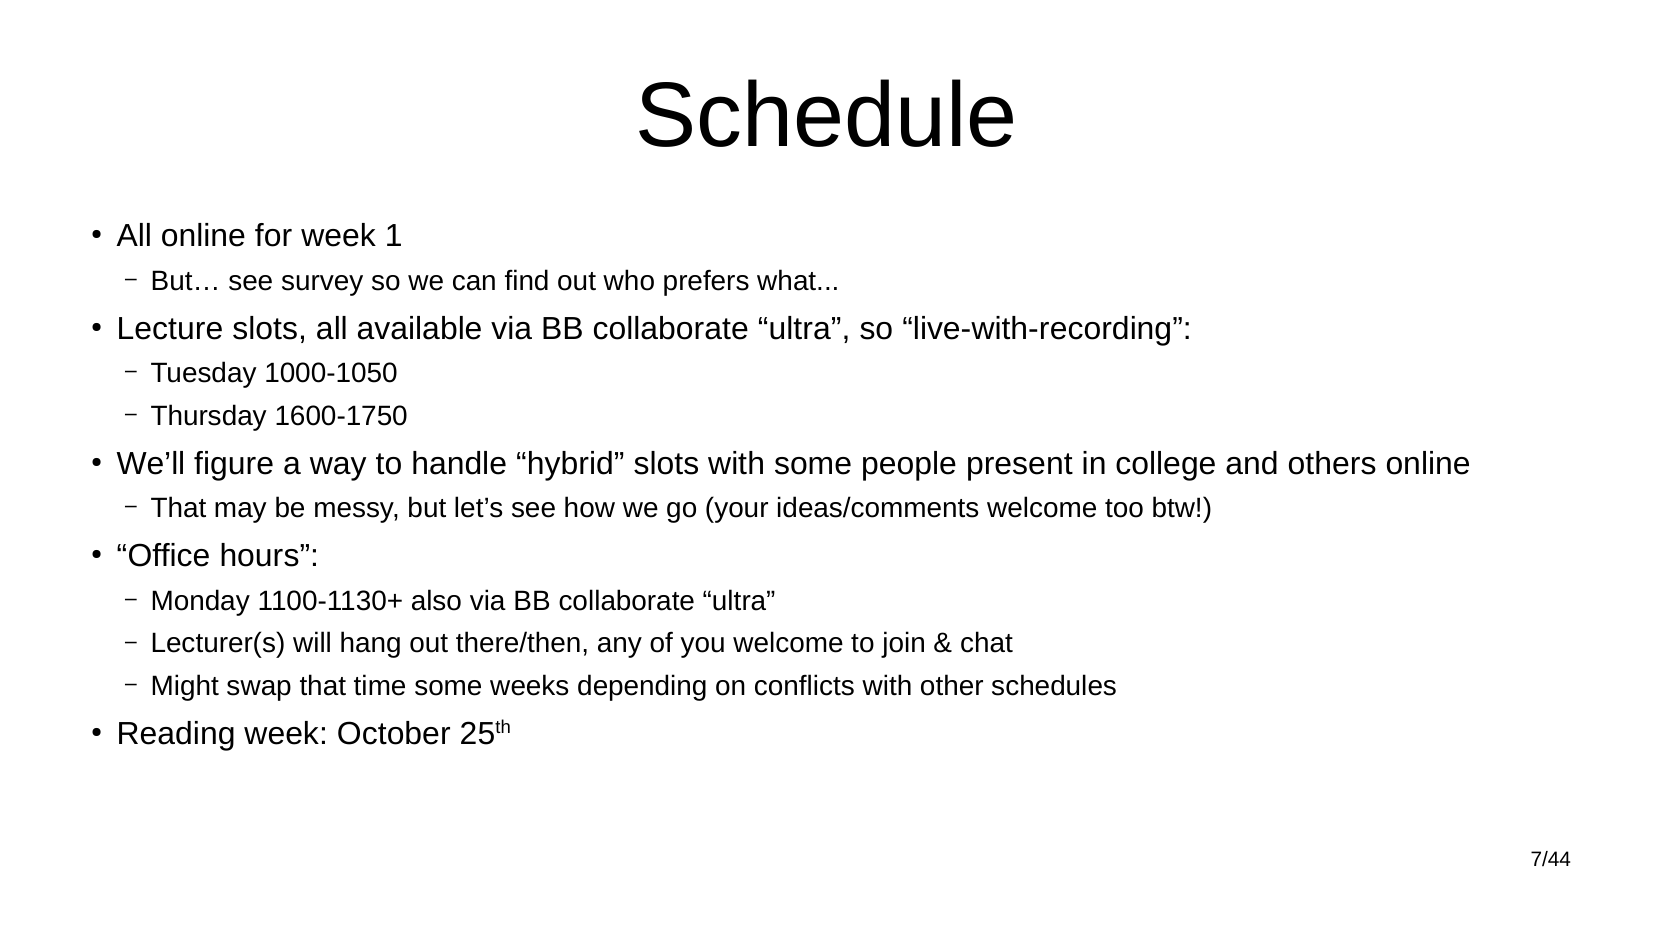

# Schedule
All online for week 1
But… see survey so we can find out who prefers what...
Lecture slots, all available via BB collaborate “ultra”, so “live-with-recording”:
Tuesday 1000-1050
Thursday 1600-1750
We’ll figure a way to handle “hybrid” slots with some people present in college and others online
That may be messy, but let’s see how we go (your ideas/comments welcome too btw!)
“Office hours”:
Monday 1100-1130+ also via BB collaborate “ultra”
Lecturer(s) will hang out there/then, any of you welcome to join & chat
Might swap that time some weeks depending on conflicts with other schedules
Reading week: October 25th
7